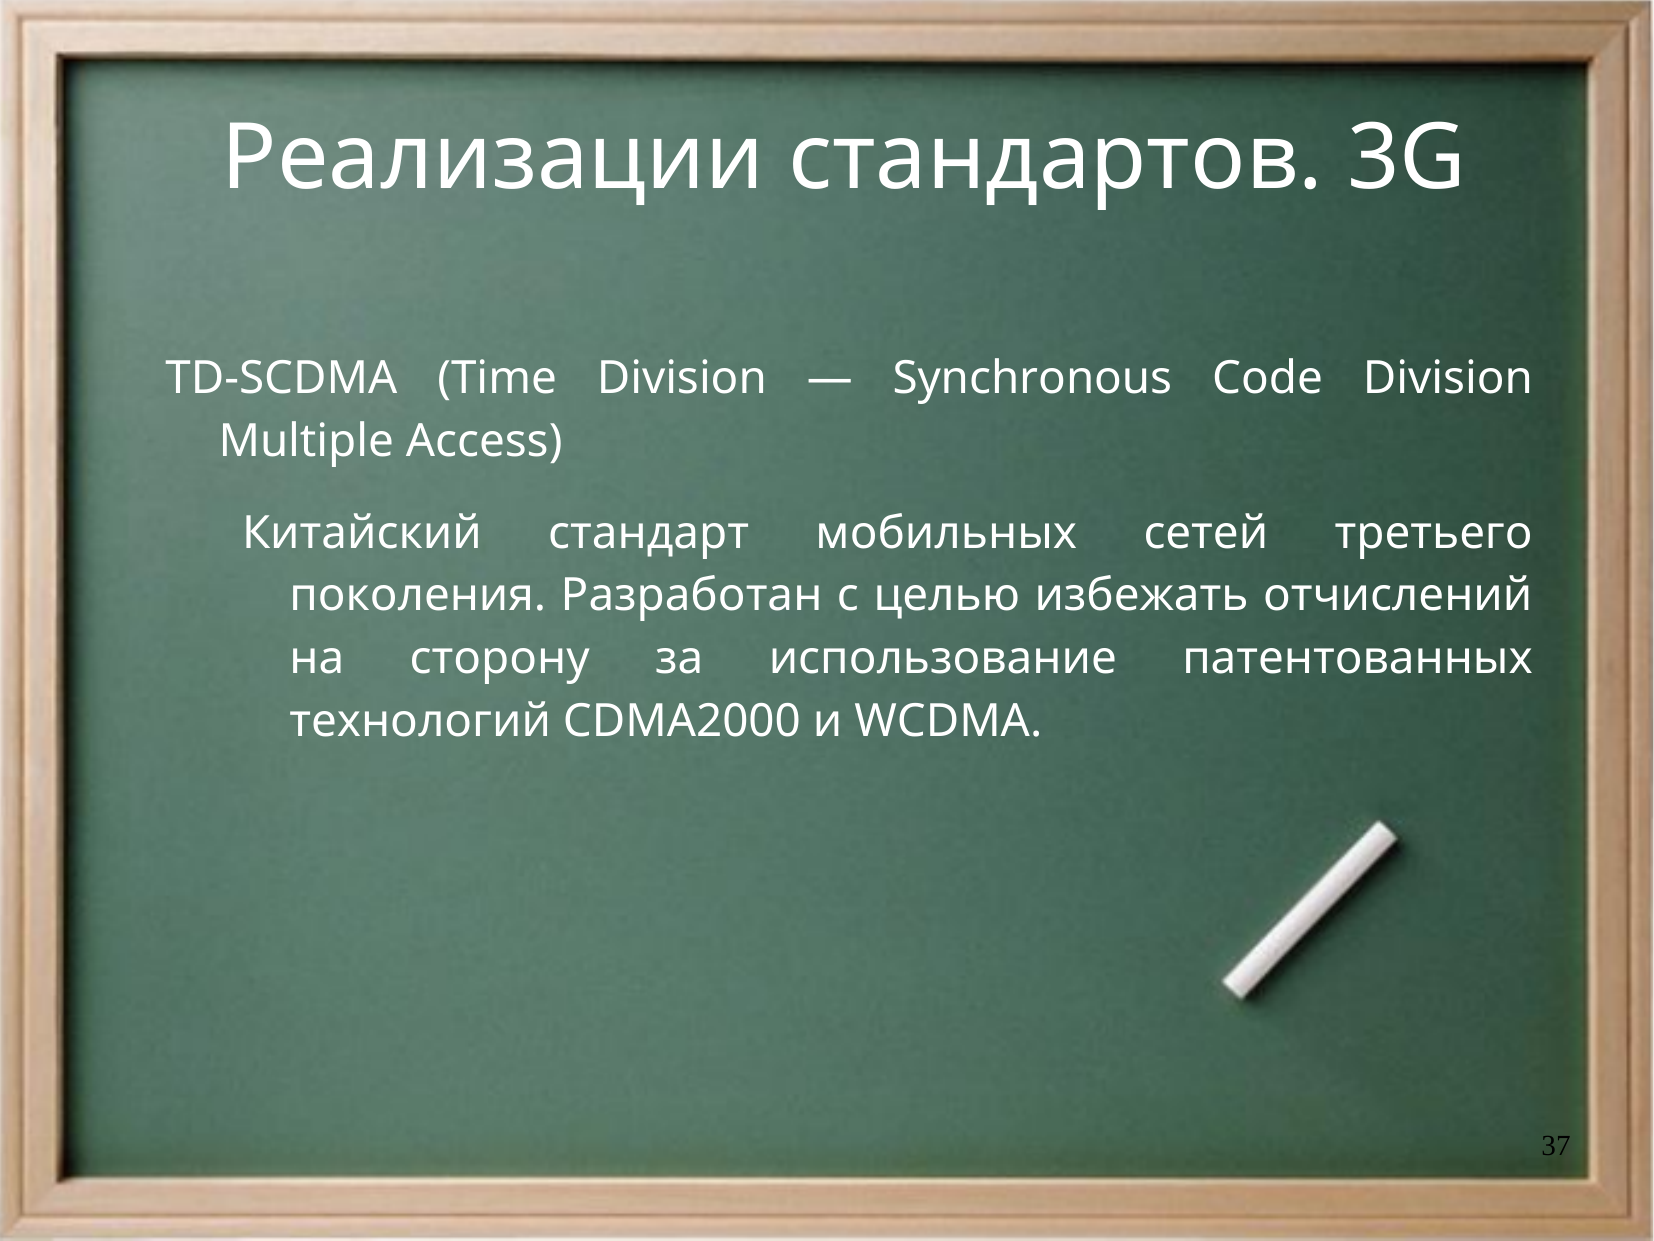

# Реализации стандартов. 3G
TD-SCDMA (Time Division — Synchronous Code Division Multiple Access)
Китайский стандарт мобильных сетей третьего поколения. Разработан с целью избежать отчислений на сторону за использование патентованных технологий CDMA2000 и WCDMA.
37